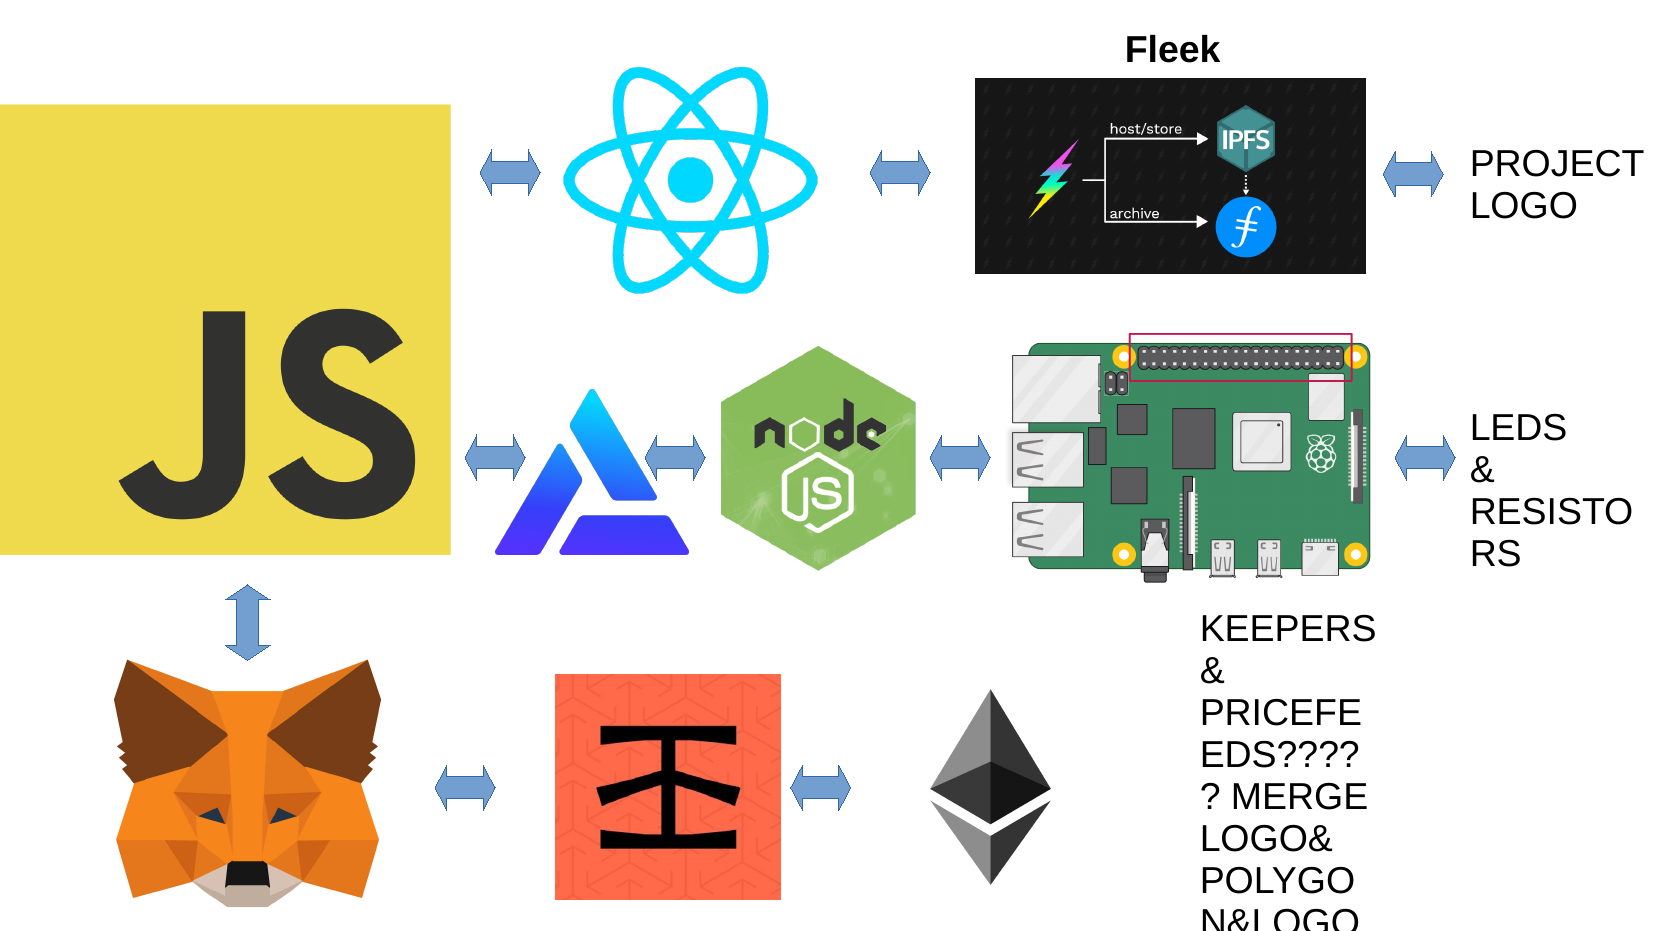

Fleek
PROJECT
LOGO
LEDS
&
RESISTORS
KEEPERS & PRICEFEEDS????? MERGE LOGO& POLYGON&LOGO